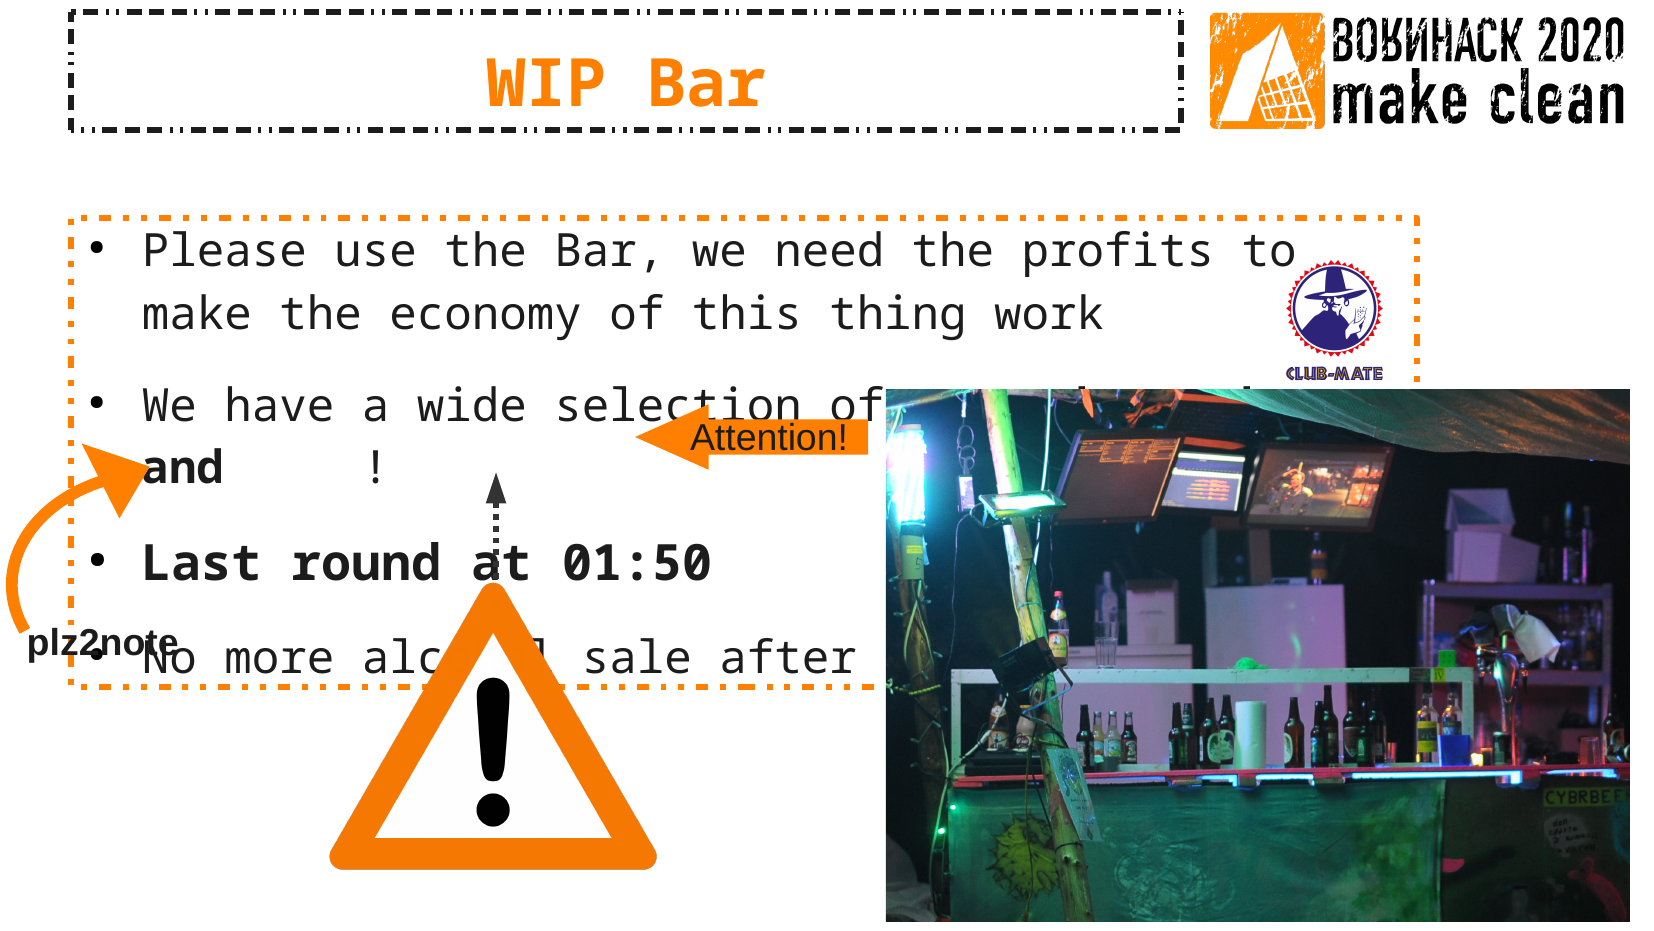

# WIP Bar
Please use the Bar, we need the profits to make the economy of this thing work
We have a wide selection of,e.g., beer, booze and !
Last round at 01:50
No more alcohol sale after 02:00
Attention!
plz2note